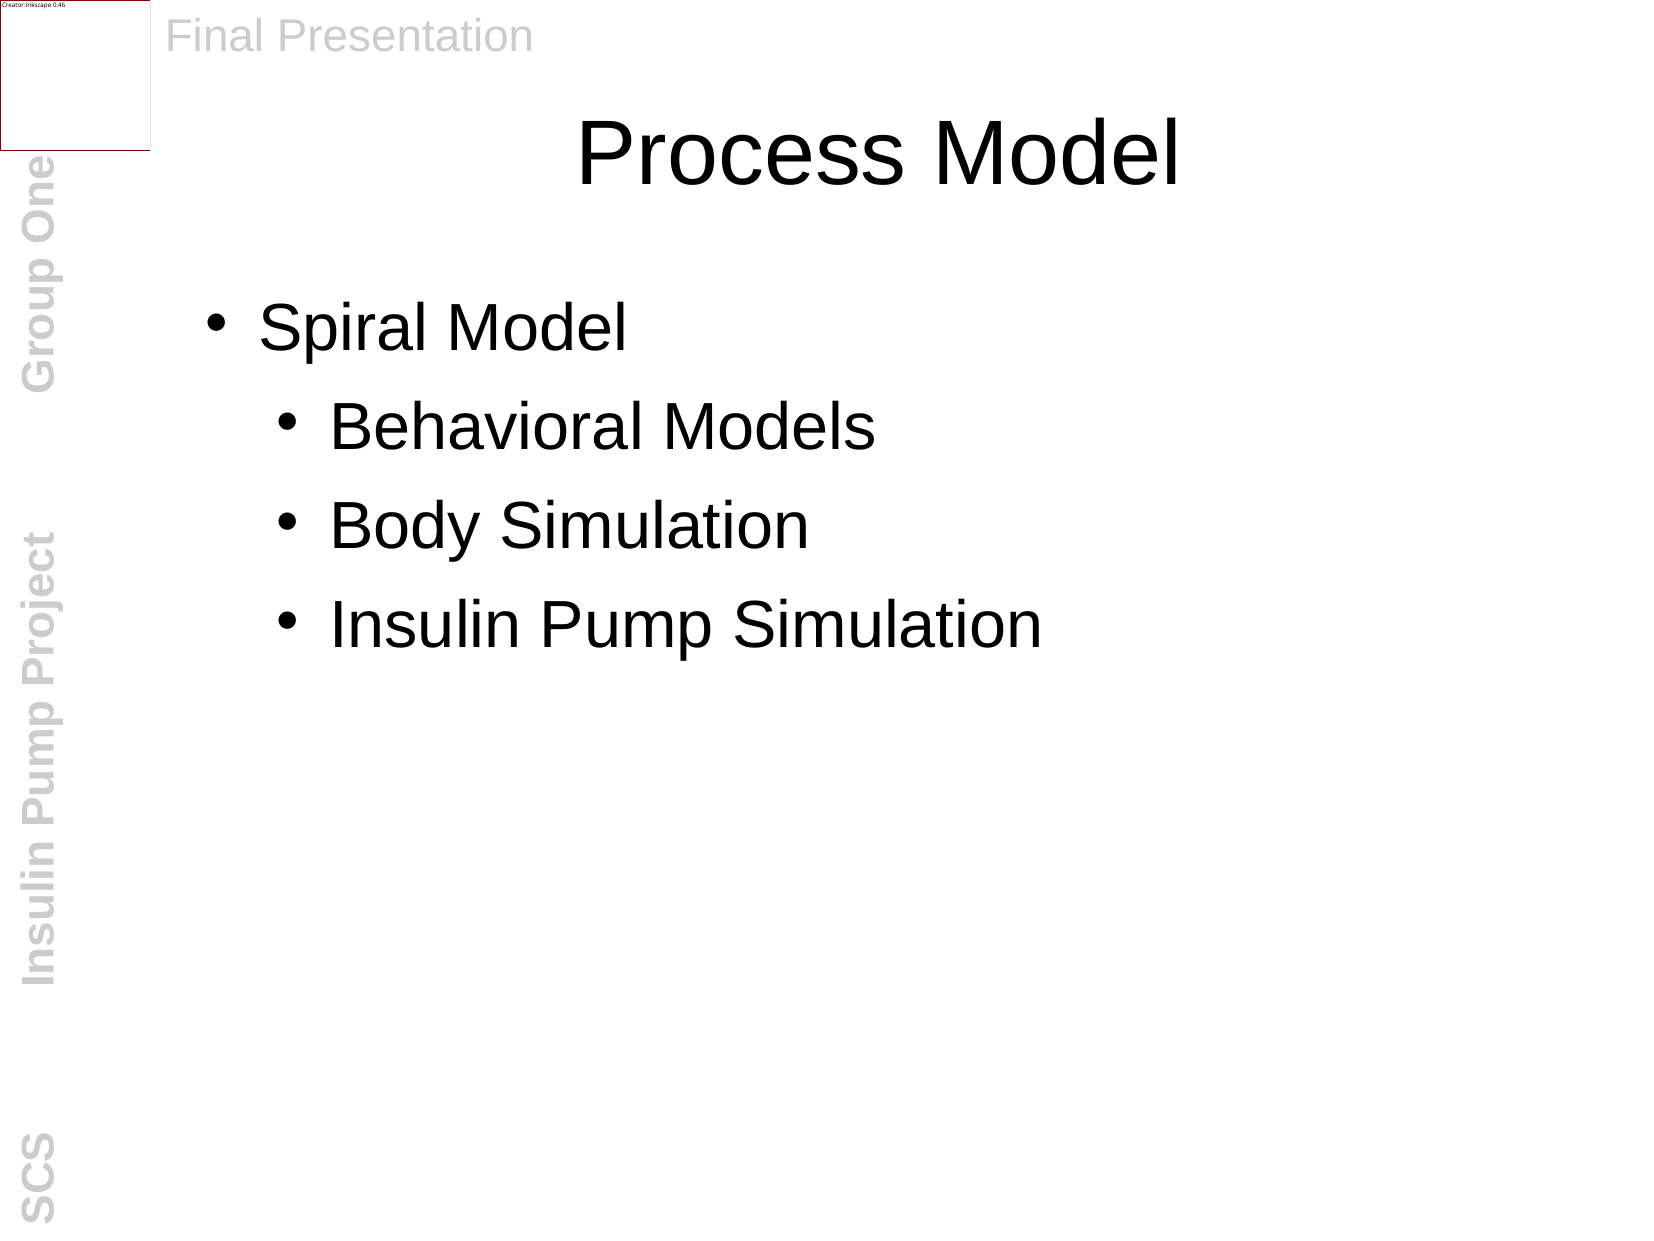

# Process Model
Spiral Model
Behavioral Models
Body Simulation
Insulin Pump Simulation